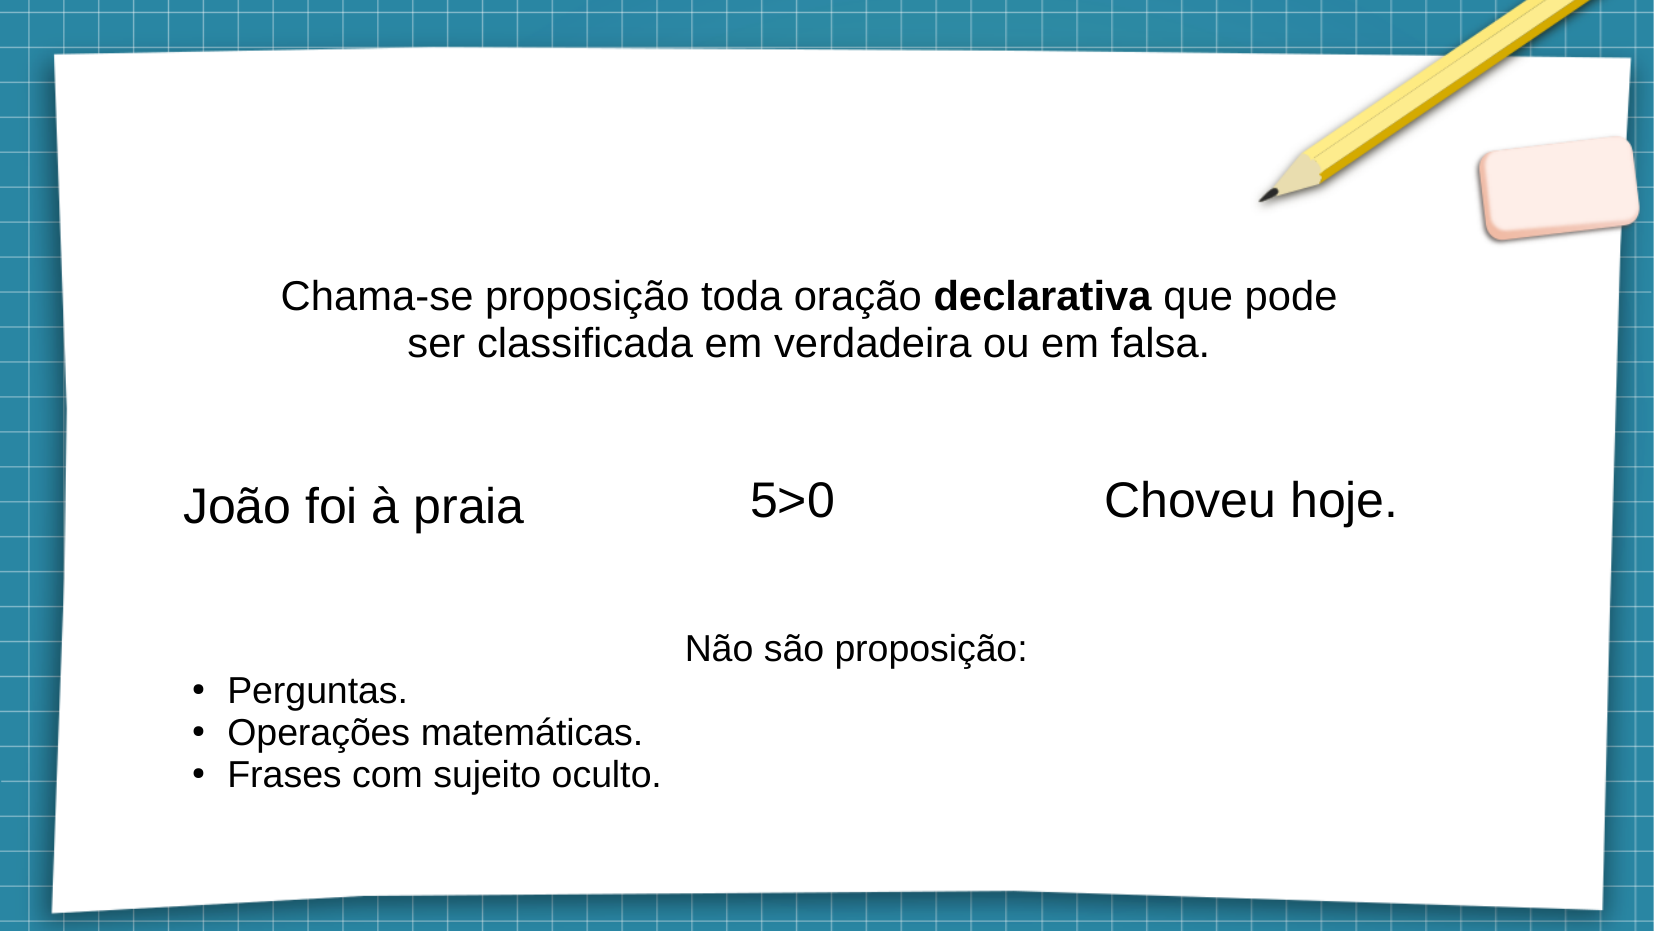

Chama-se proposição toda oração declarativa que pode ser classificada em verdadeira ou em falsa.
5>0
Choveu hoje.
# João foi à praia
Não são proposição:
Perguntas.
Operações matemáticas.
Frases com sujeito oculto.